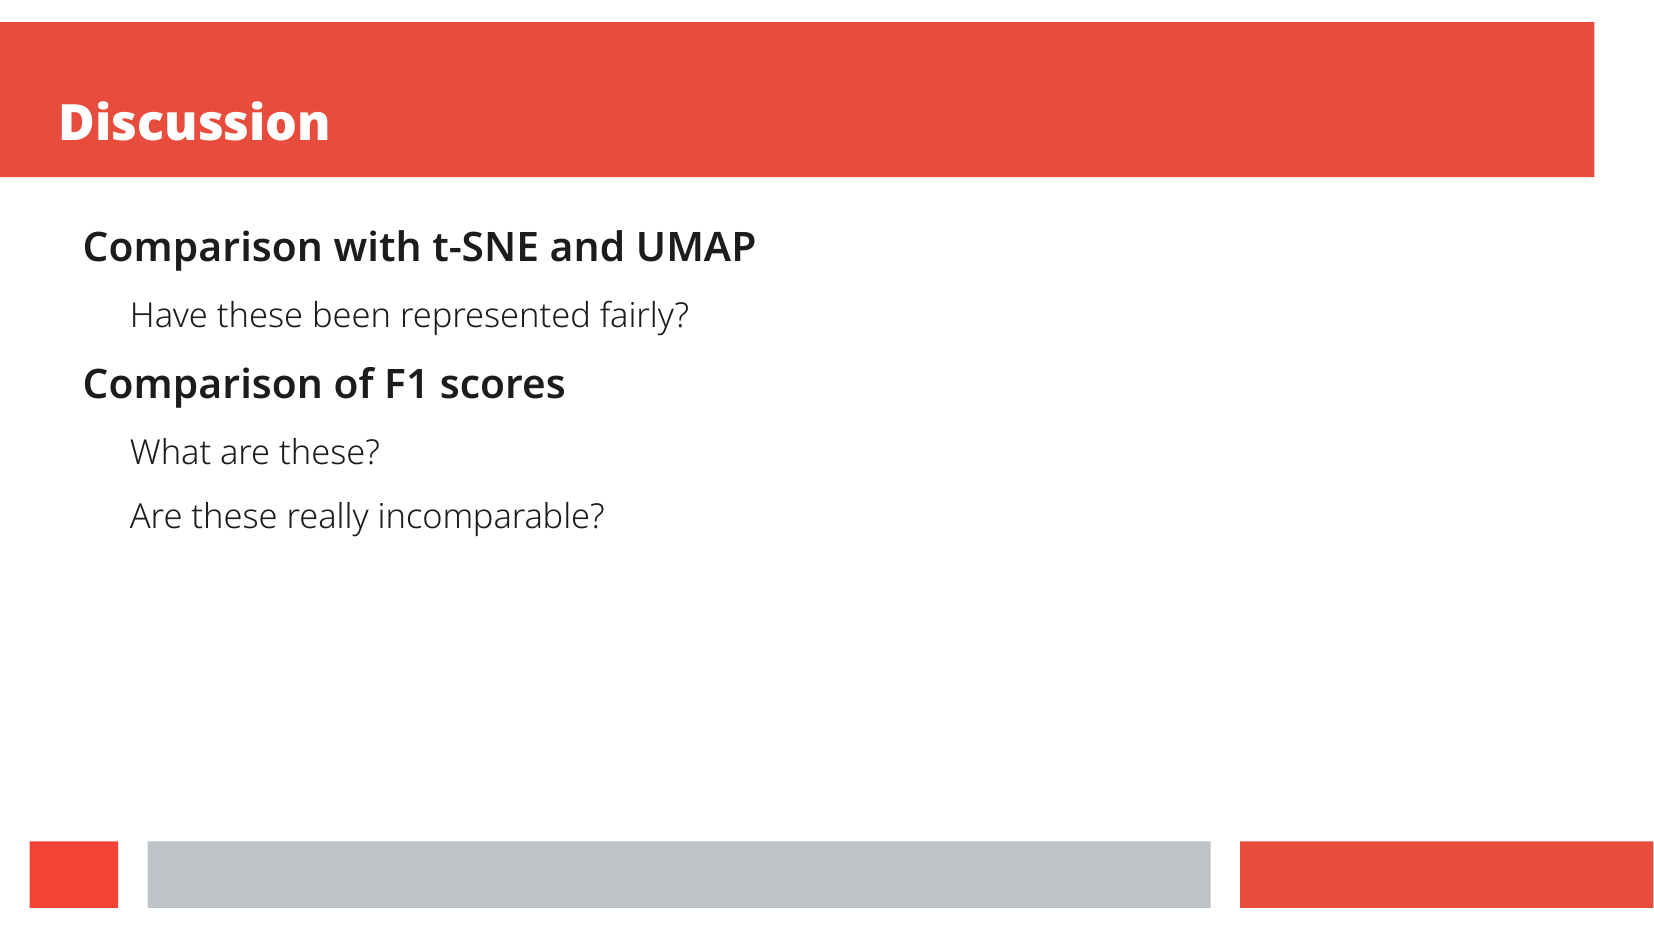

# Discussion
Comparison with t-SNE and UMAP
Have these been represented fairly?
Comparison of F1 scores
What are these?
Are these really incomparable?